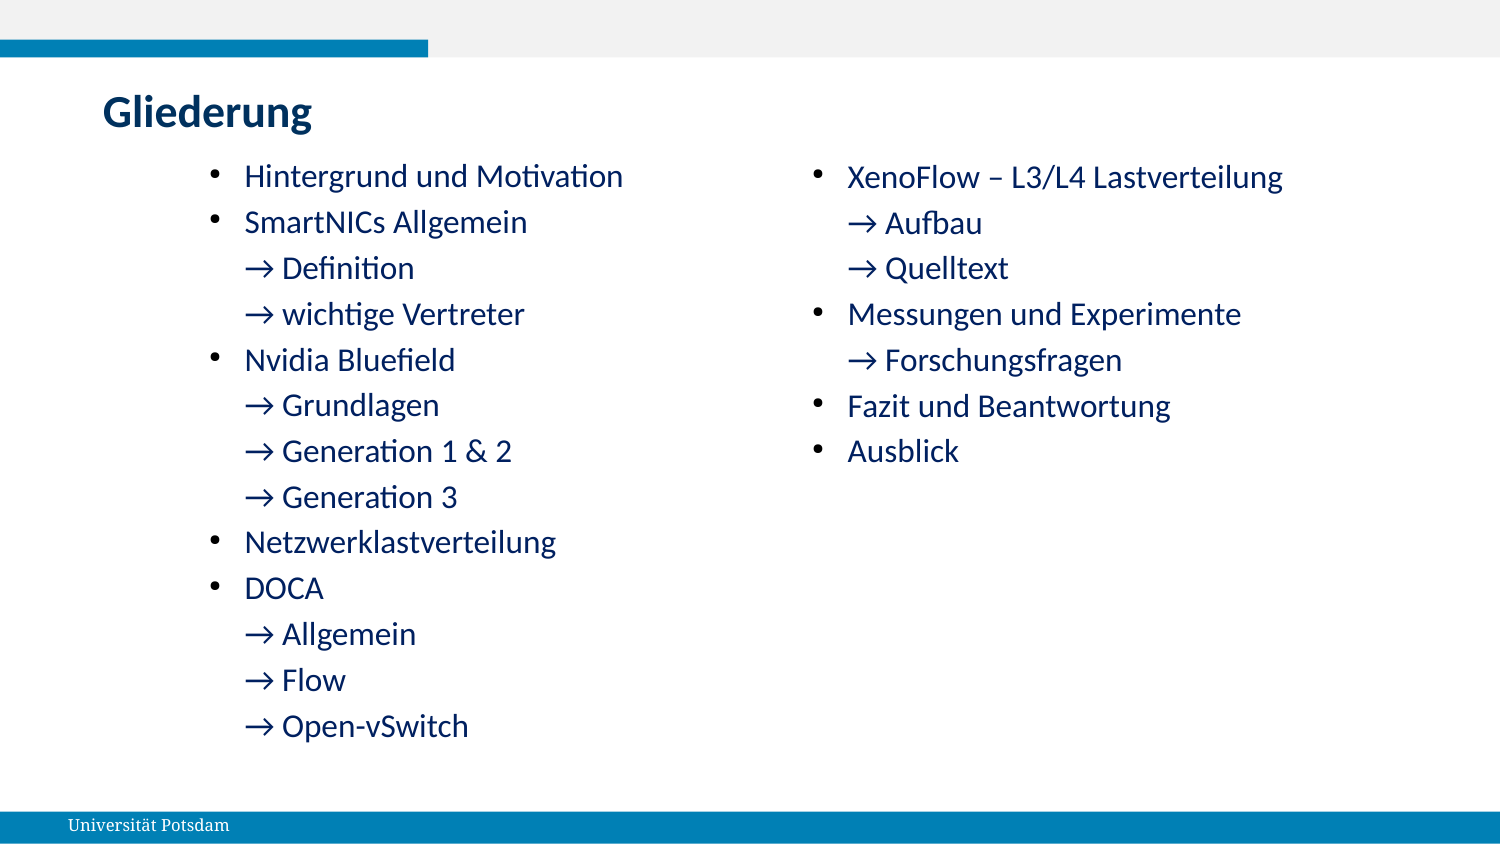

# Gliederung
Hintergrund und Motivation
SmartNICs Allgemein
→ Definition
→ wichtige Vertreter
Nvidia Bluefield
→ Grundlagen
→ Generation 1 & 2
→ Generation 3
Netzwerklastverteilung
DOCA
→ Allgemein
→ Flow
→ Open-vSwitch
XenoFlow – L3/L4 Lastverteilung
→ Aufbau
→ Quelltext
Messungen und Experimente
→ Forschungsfragen
Fazit und Beantwortung
Ausblick